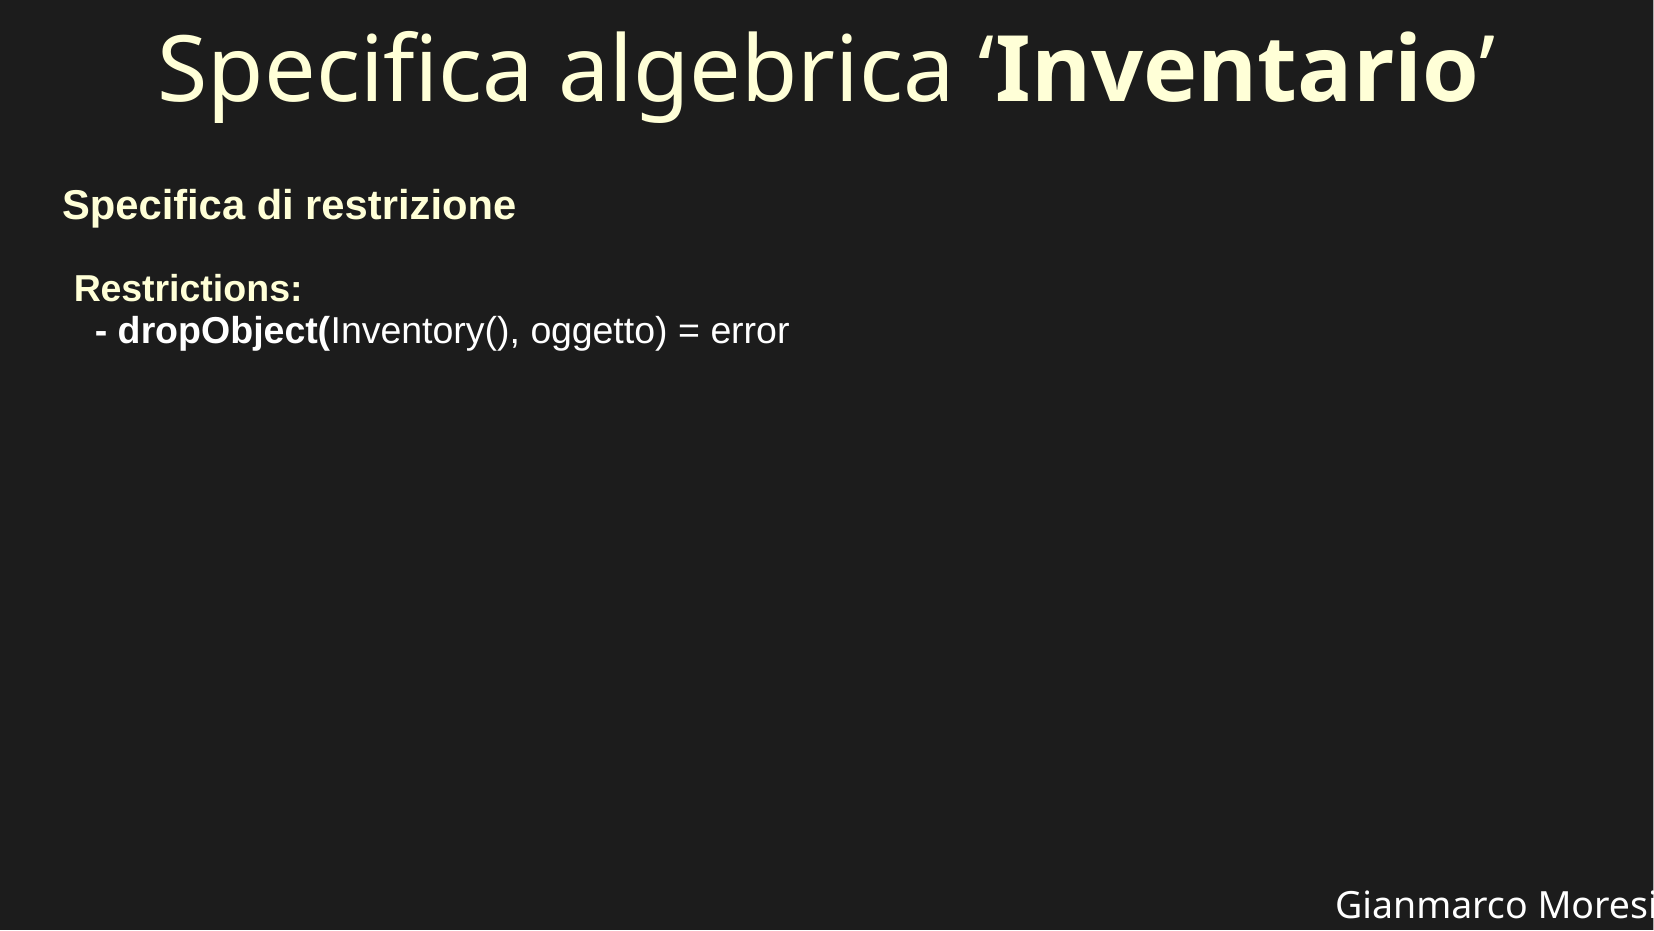

# Specifica algebrica ‘Inventario’
Specifica di restrizione
Restrictions:
 - dropObject(Inventory(), oggetto) = error
Gianmarco Moresi